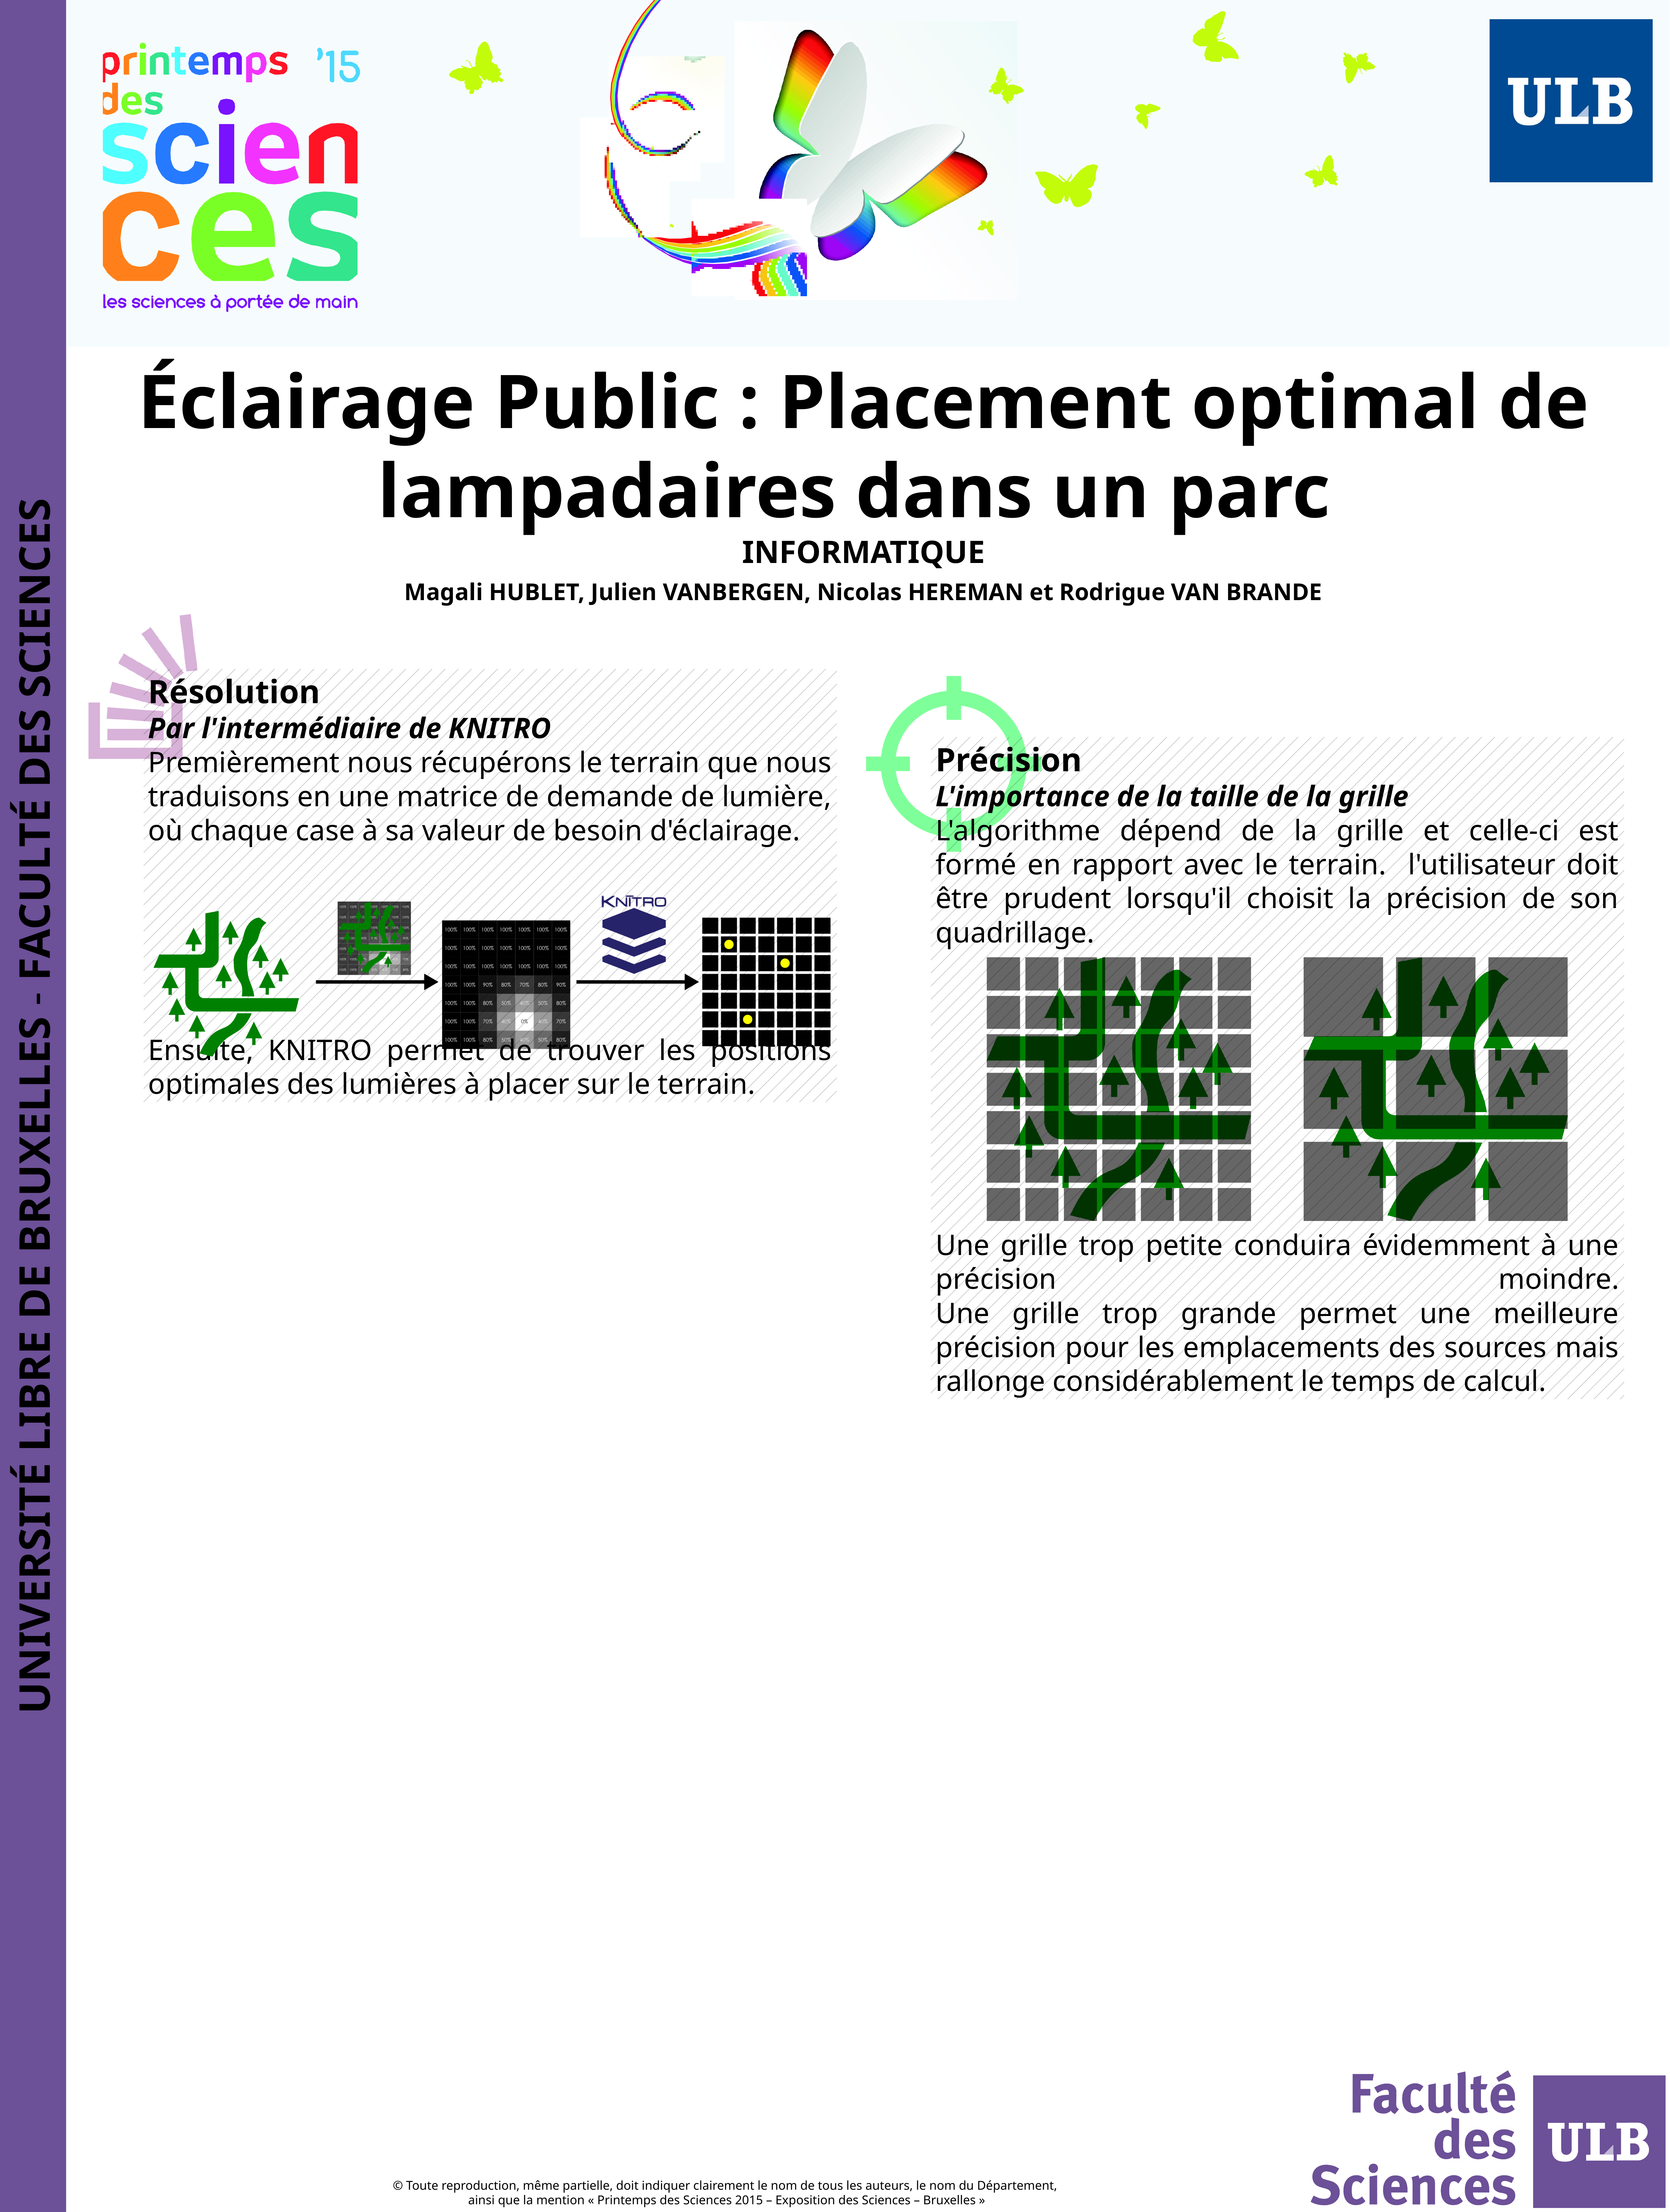

Éclairage Public : Placement optimal de lampadaires dans un parc
INFORMATIQUE
Magali HUBLET, Julien VANBERGEN, Nicolas HEREMAN et Rodrigue VAN BRANDE
Résolution
Par l'intermédiaire de KNITRO
Premièrement nous récupérons le terrain que nous traduisons en une matrice de demande de lumière, où chaque case à sa valeur de besoin d'éclairage.
Ensuite, KNITRO permet de trouver les positions optimales des lumières à placer sur le terrain.
Précision
L'importance de la taille de la grille
L'algorithme dépend de la grille et celle-ci est formé en rapport avec le terrain. l'utilisateur doit être prudent lorsqu'il choisit la précision de son quadrillage.
Une grille trop petite conduira évidemment à une précision moindre.
Une grille trop grande permet une meilleure précision pour les emplacements des sources mais rallonge considérablement le temps de calcul.
UNIVERSITÉ LIBRE DE BRUXELLES - FACULTÉ DES SCIENCES
© Toute reproduction, même partielle, doit indiquer clairement le nom de tous les auteurs, le nom du Département,
ainsi que la mention « Printemps des Sciences 2015 – Exposition des Sciences – Bruxelles »